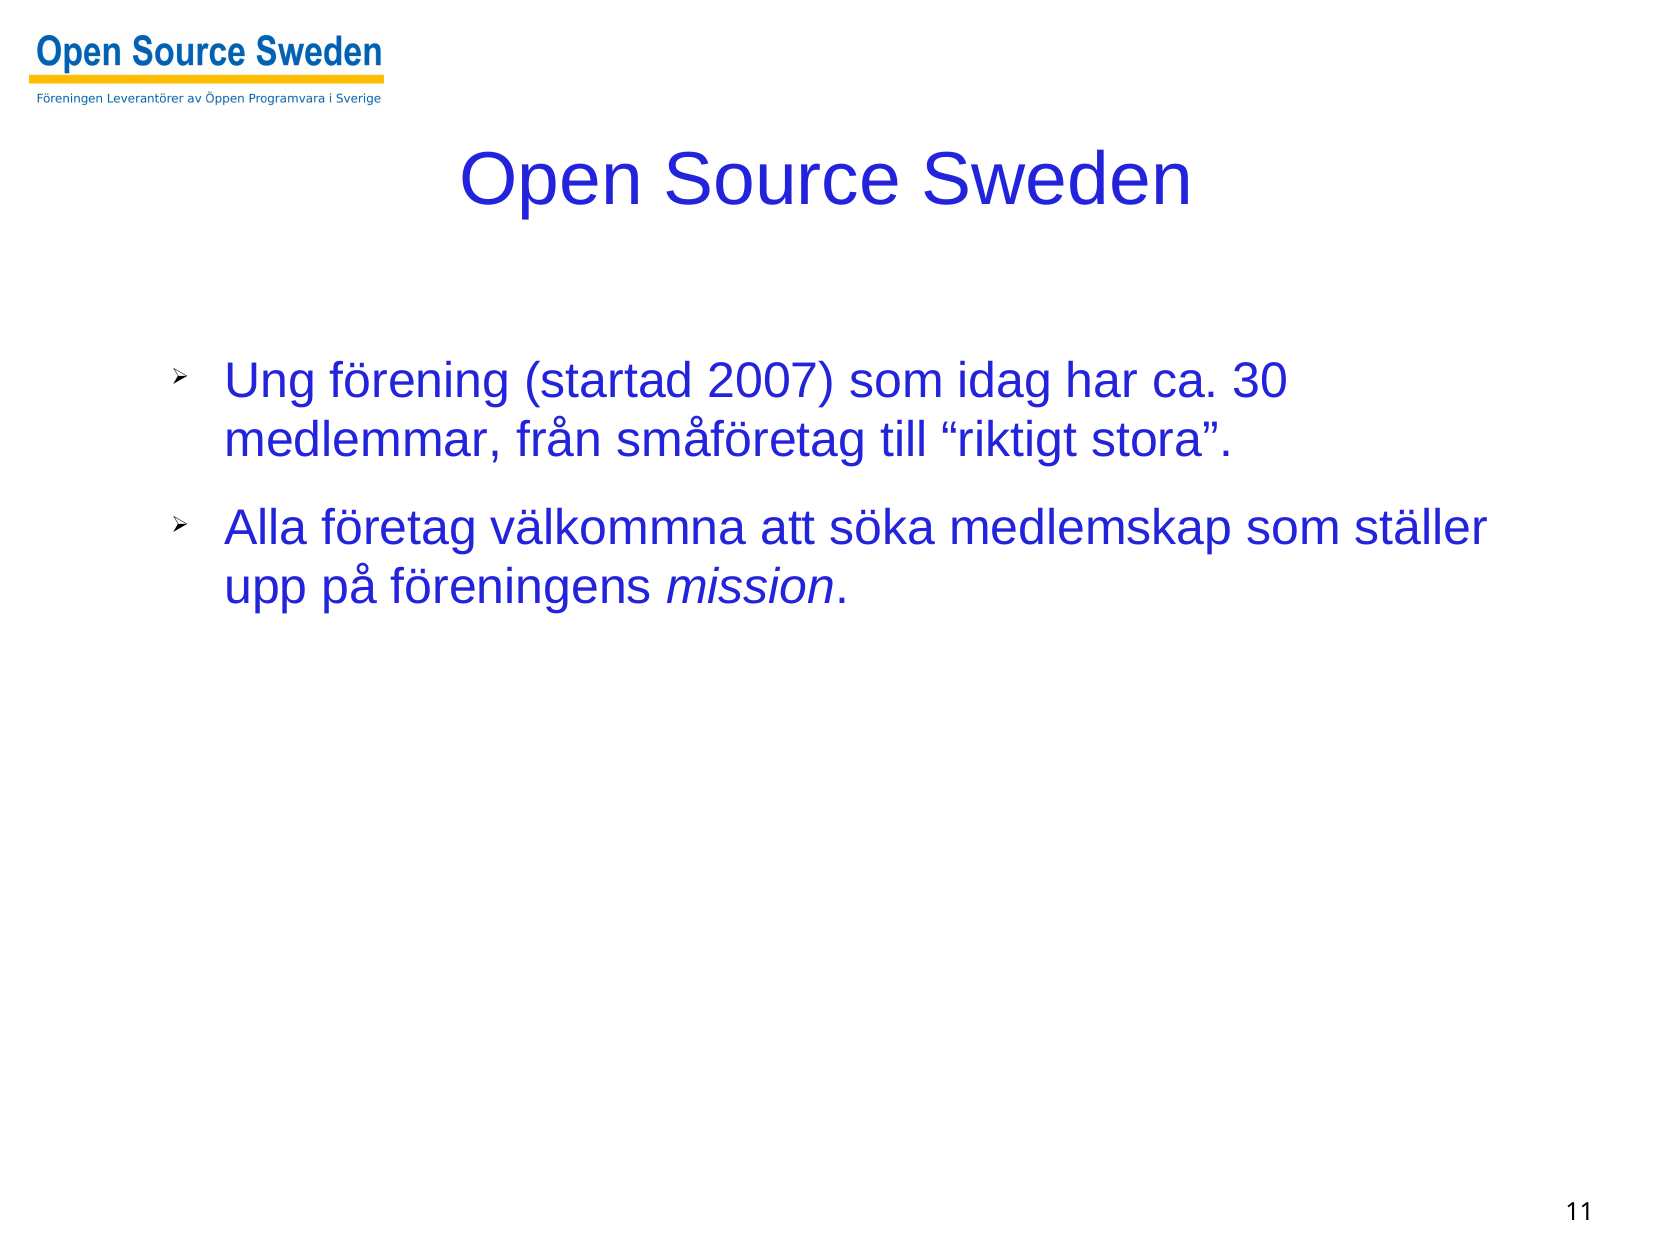

Open Source Sweden
# Ung förening (startad 2007) som idag har ca. 30 medlemmar, från småföretag till “riktigt stora”.
Alla företag välkommna att söka medlemskap som ställer upp på föreningens mission.